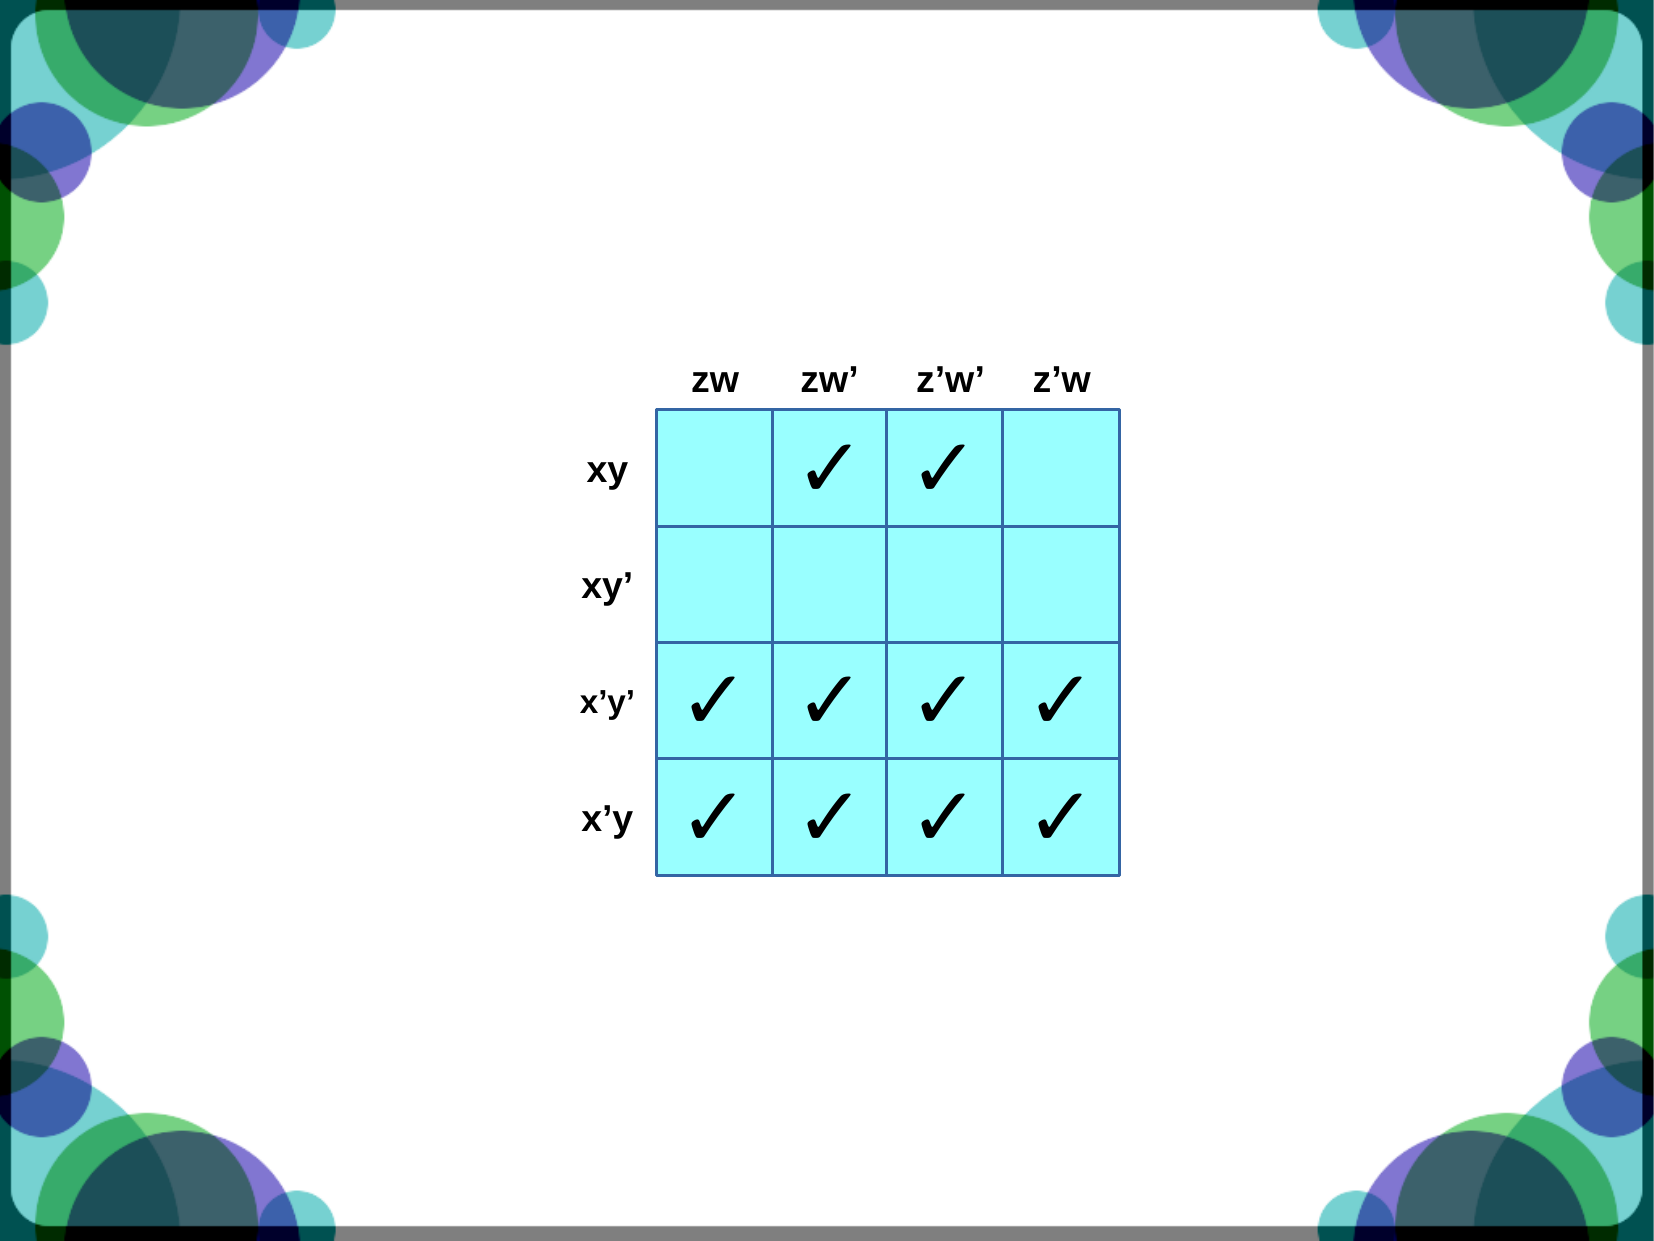

zw
zw’
z’w’
z’w
✓
✓
xy
xy’
✓
✓
✓
✓
x’y’
✓
✓
✓
✓
x’y